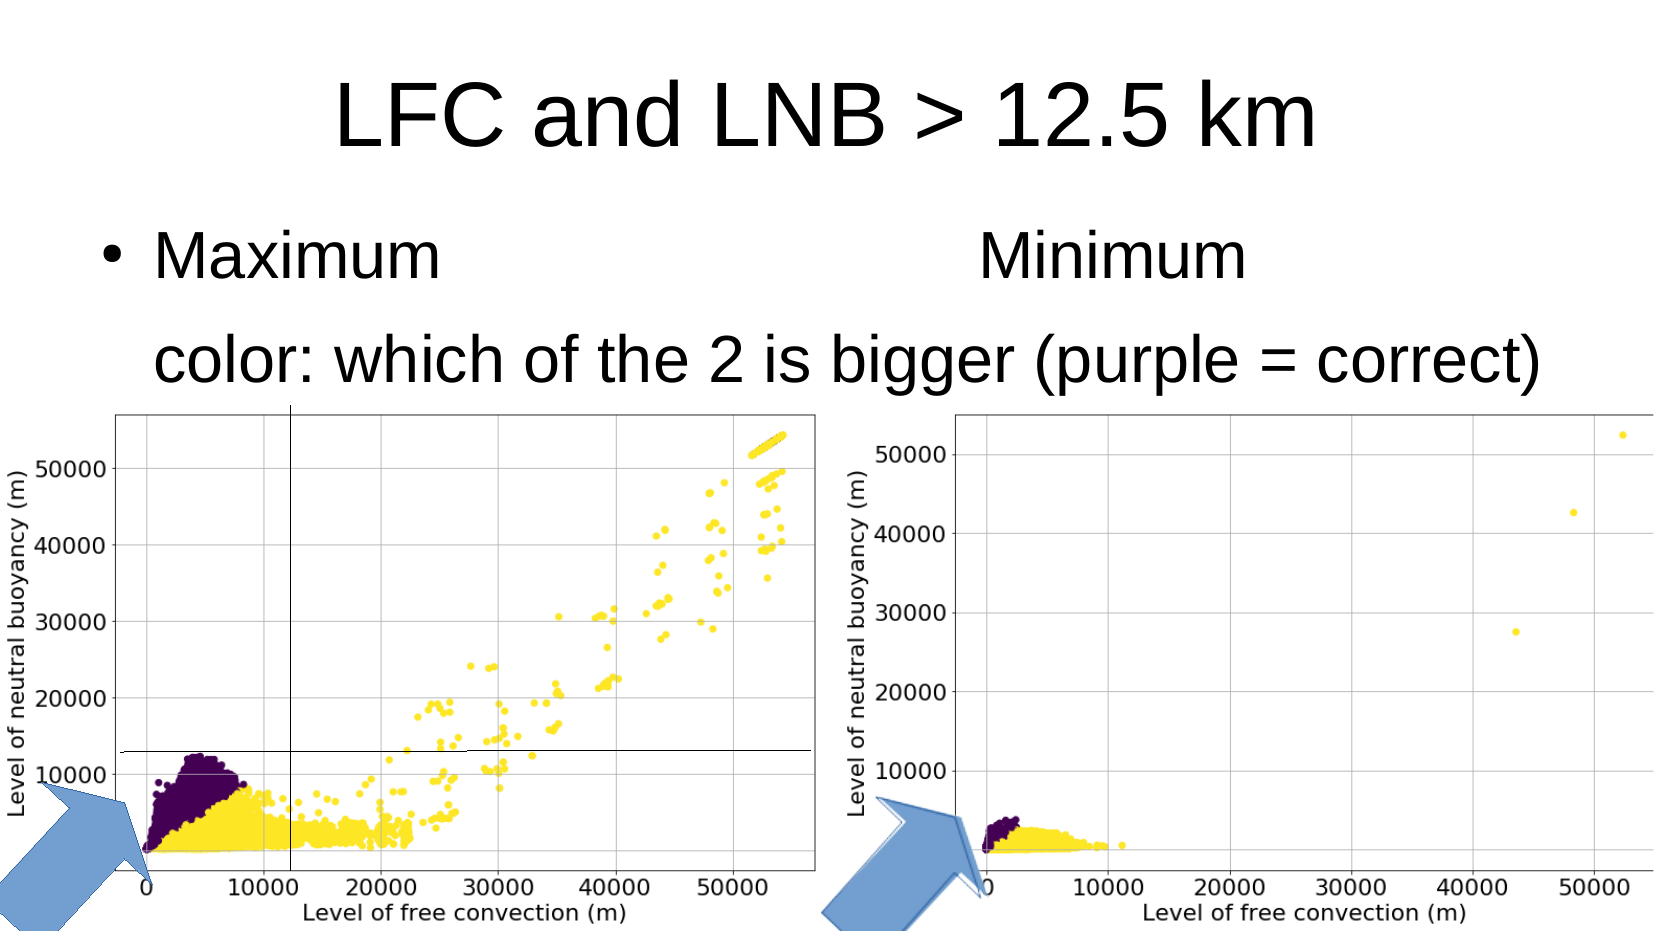

# LFC and LNB > 12.5 km
Maximum								Minimum
color: which of the 2 is bigger (purple = correct)